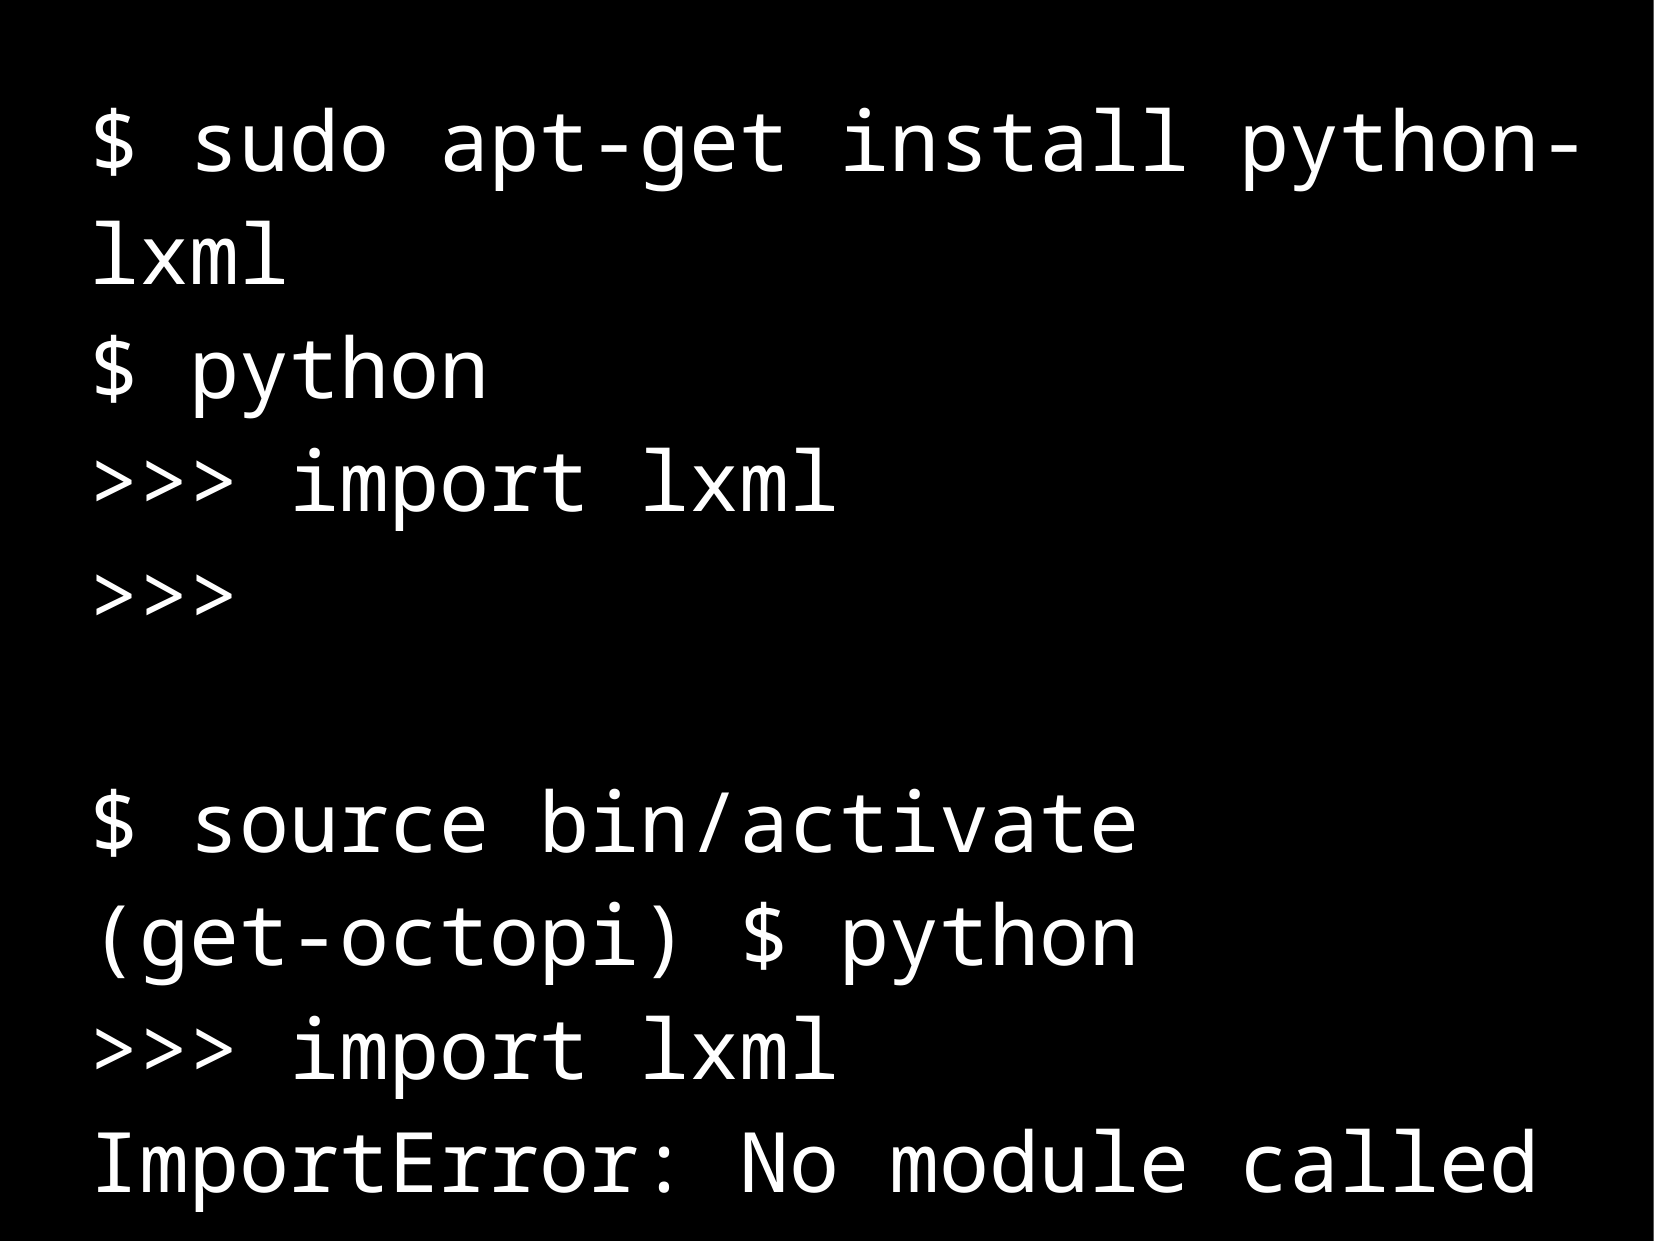

$ sudo apt-get install python-lxml
$ python
>>> import lxml
>>>
$ source bin/activate
(get-octopi) $ python
>>> import lxml
ImportError: No module called lxml
$ sudo apt-get build-dep python-lxml